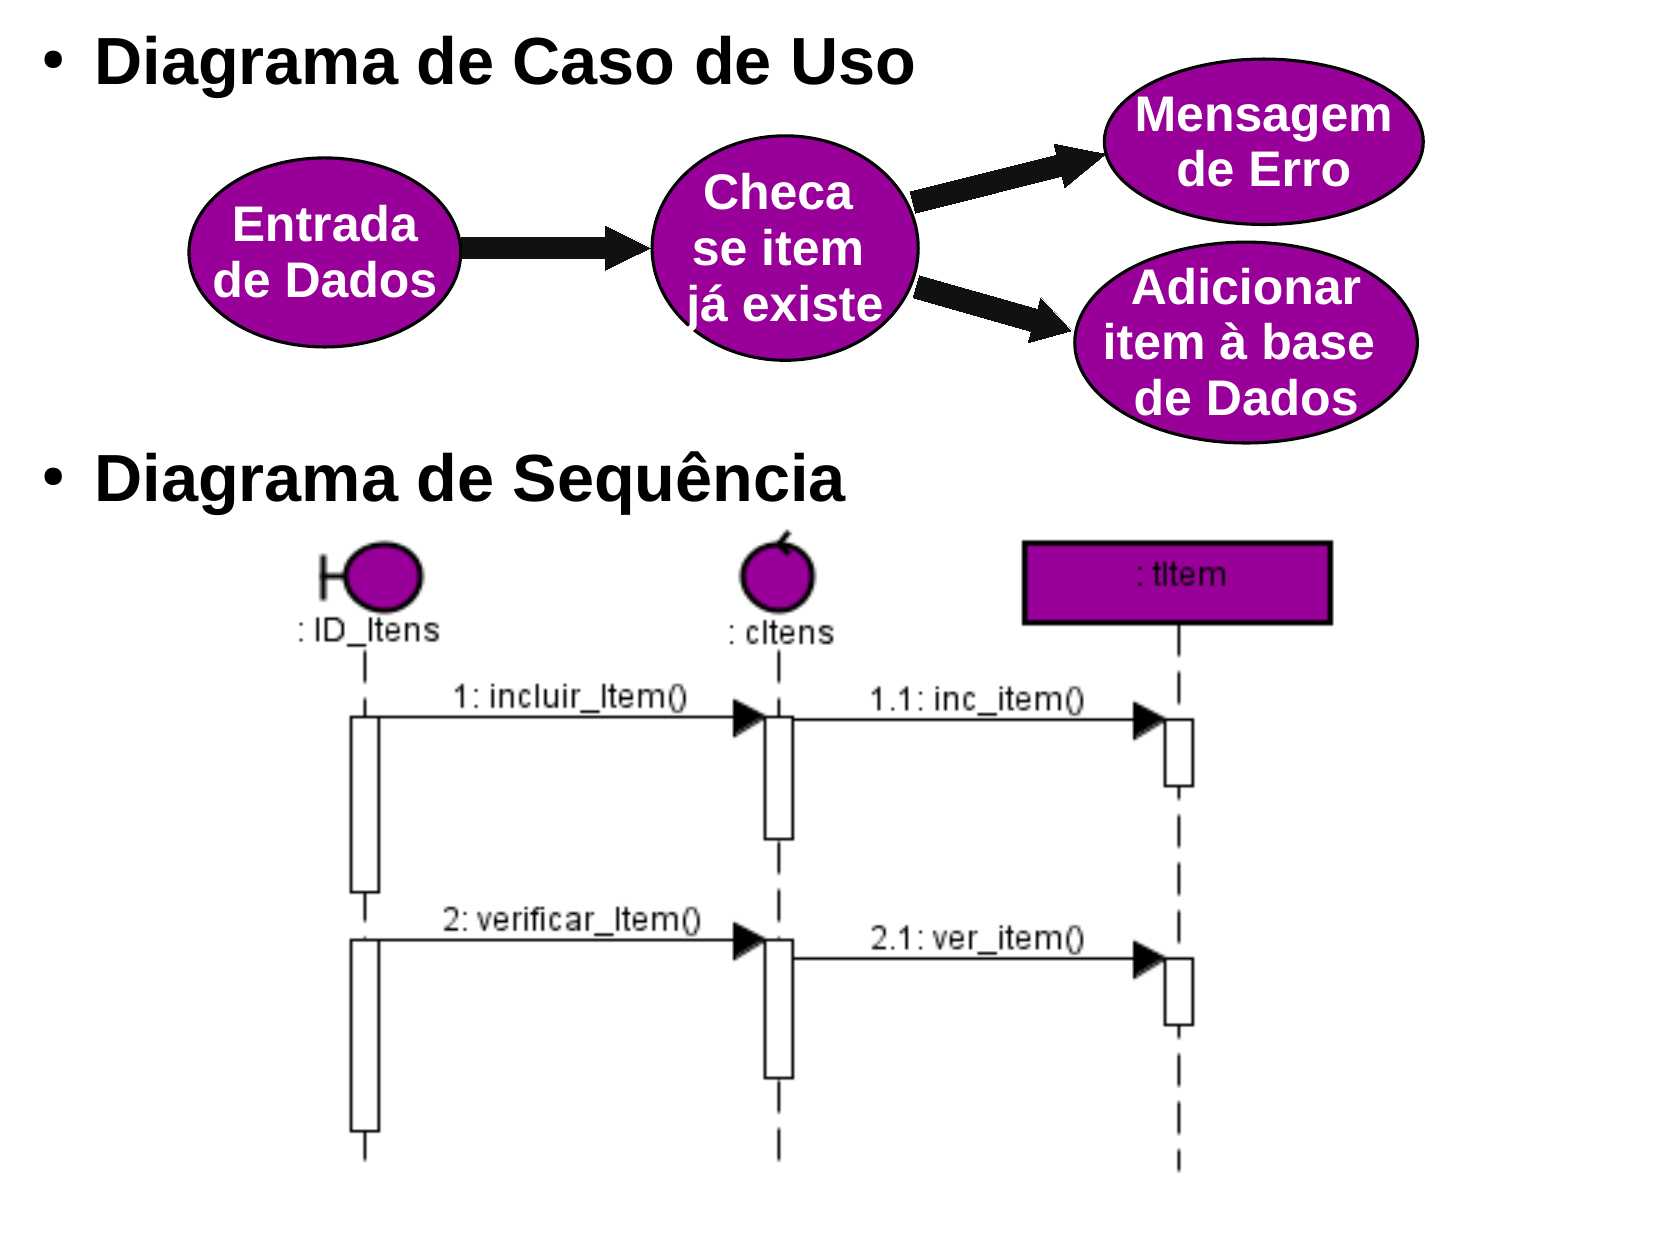

# Especificação de Processos
Diagrama de Caso de Uso
Diagrama de Sequência
 Mensagem
de Erro
Checa
se item
já existe
Entrada
de Dados
 Adicionar
item à base
de Dados